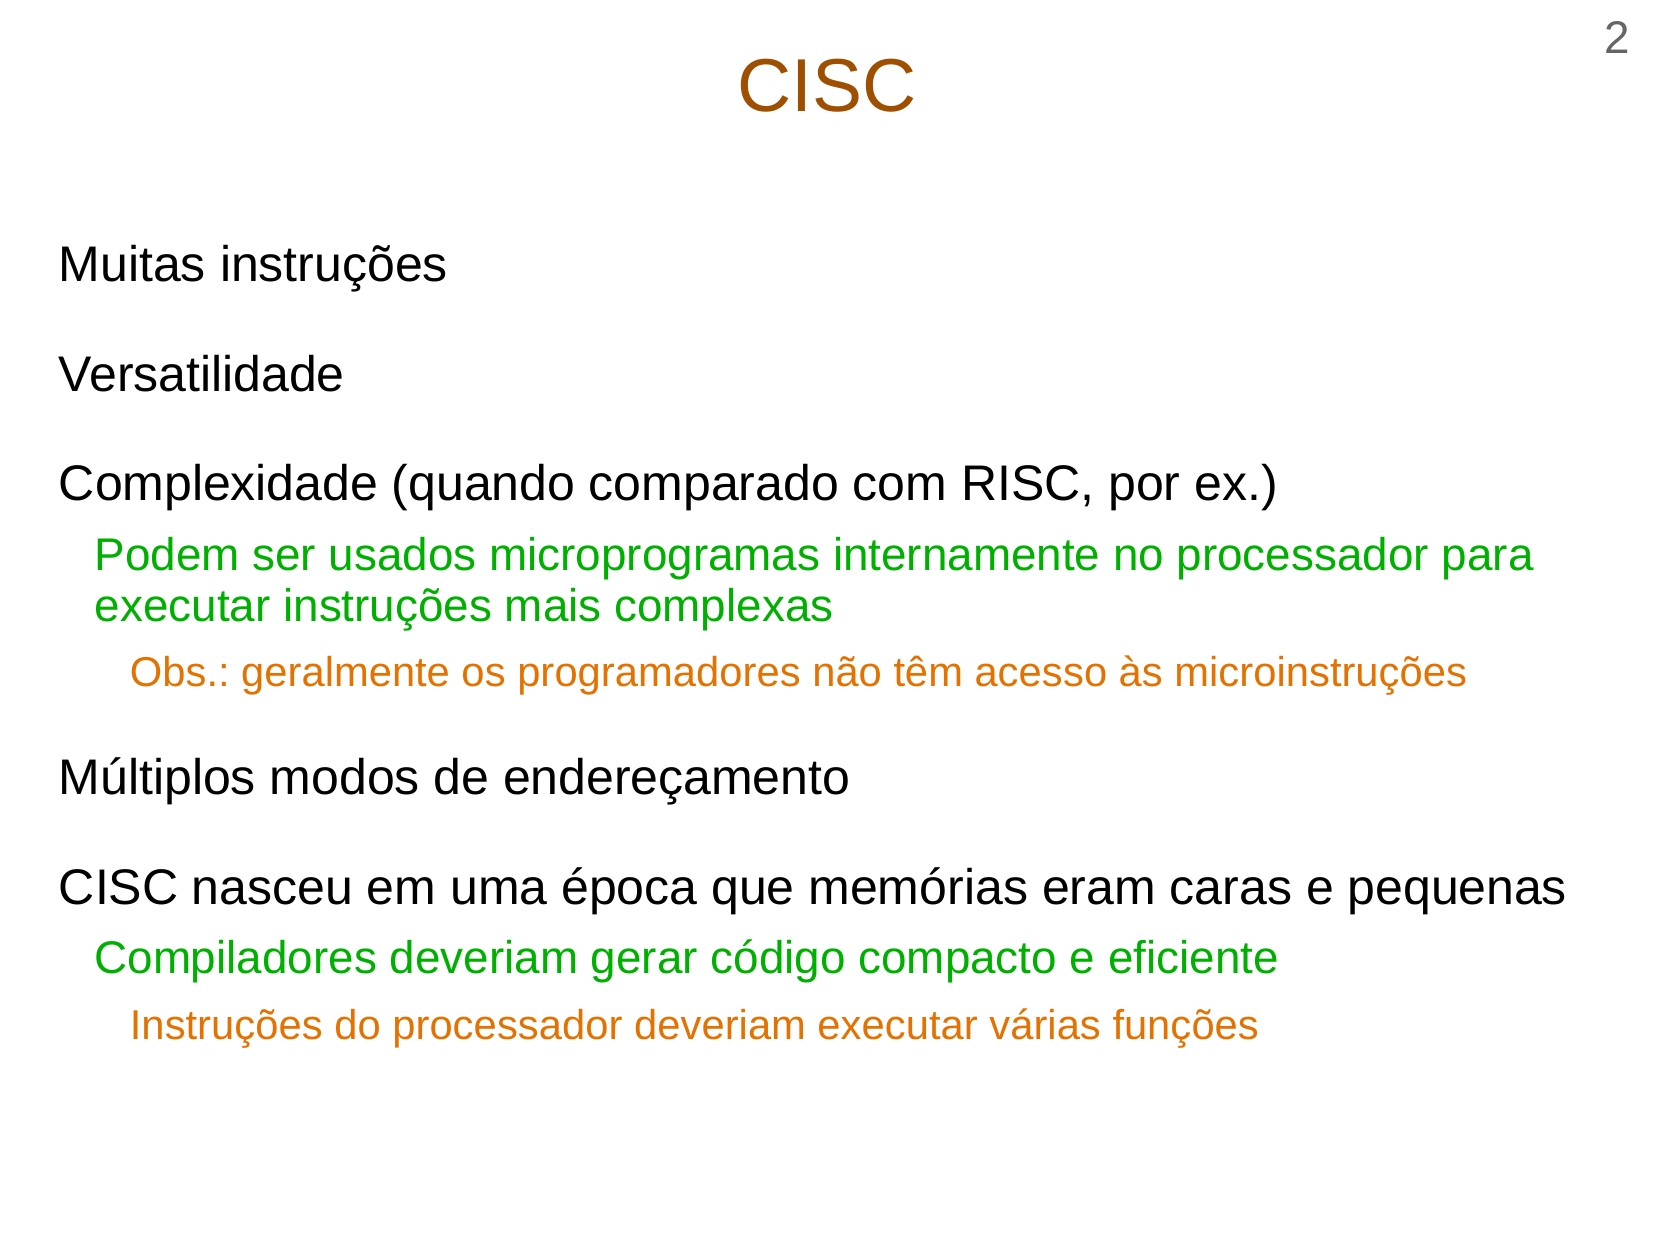

2
# CISC
Muitas instruções
Versatilidade
Complexidade (quando comparado com RISC, por ex.)
Podem ser usados microprogramas internamente no processador para executar instruções mais complexas
Obs.: geralmente os programadores não têm acesso às microinstruções
Múltiplos modos de endereçamento
CISC nasceu em uma época que memórias eram caras e pequenas
Compiladores deveriam gerar código compacto e eficiente
Instruções do processador deveriam executar várias funções